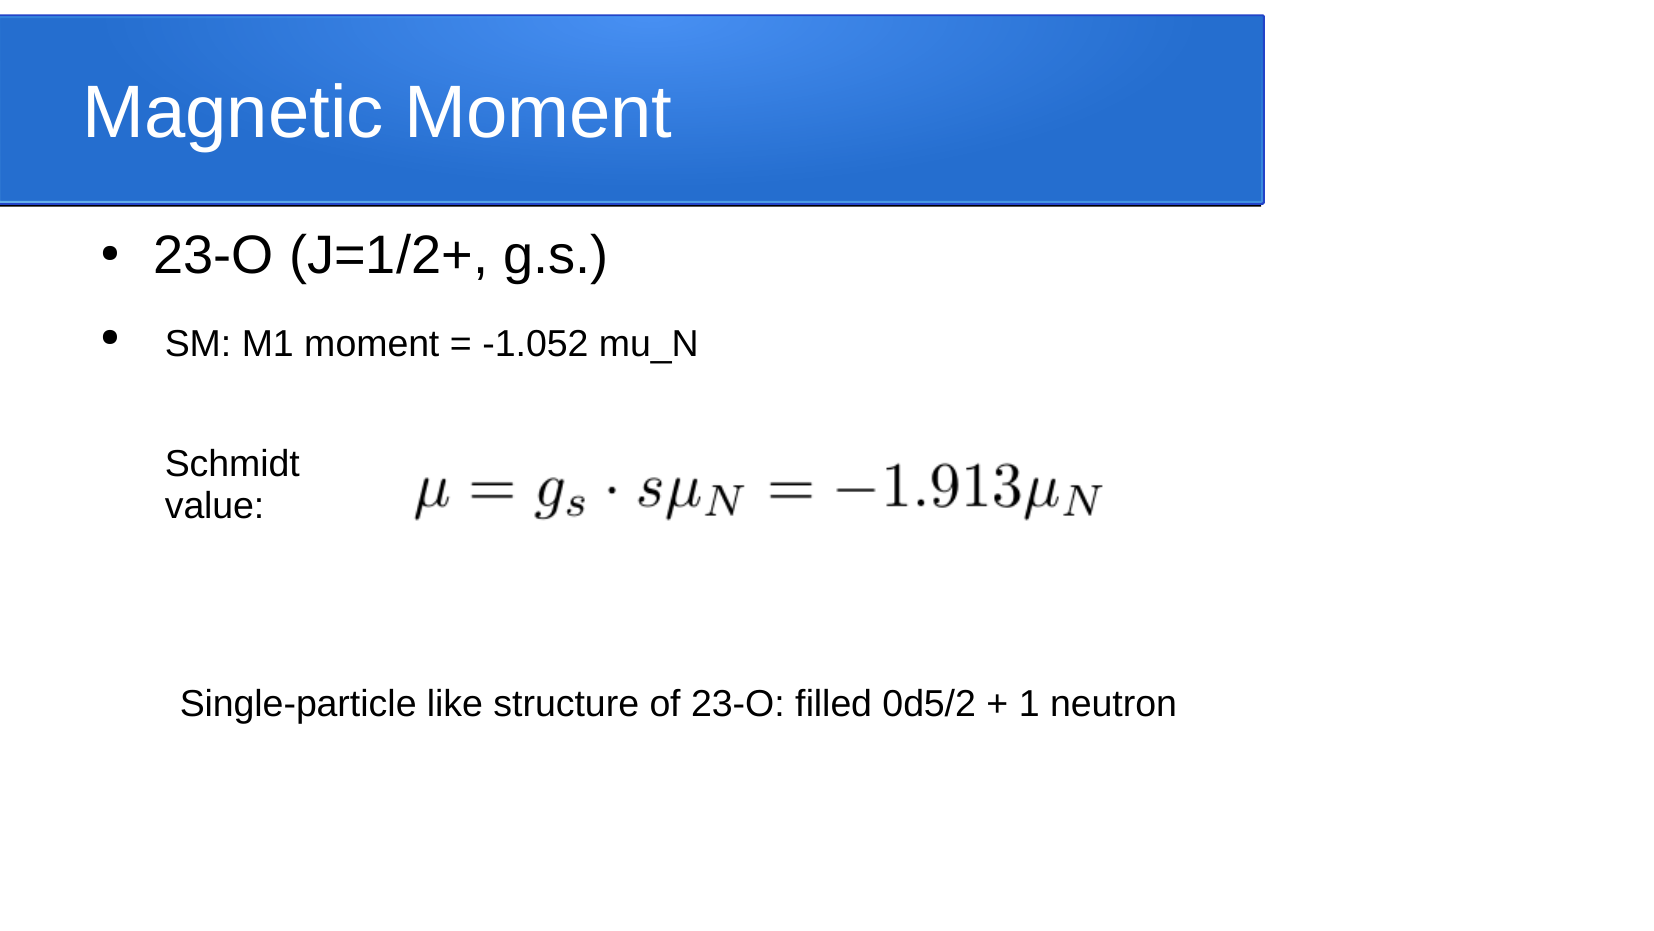

# Magnetic Moment
23-O (J=1/2+, g.s.)
SM: M1 moment = -1.052 mu_N
Schmidt value:
Single-particle like structure of 23-O: filled 0d5/2 + 1 neutron